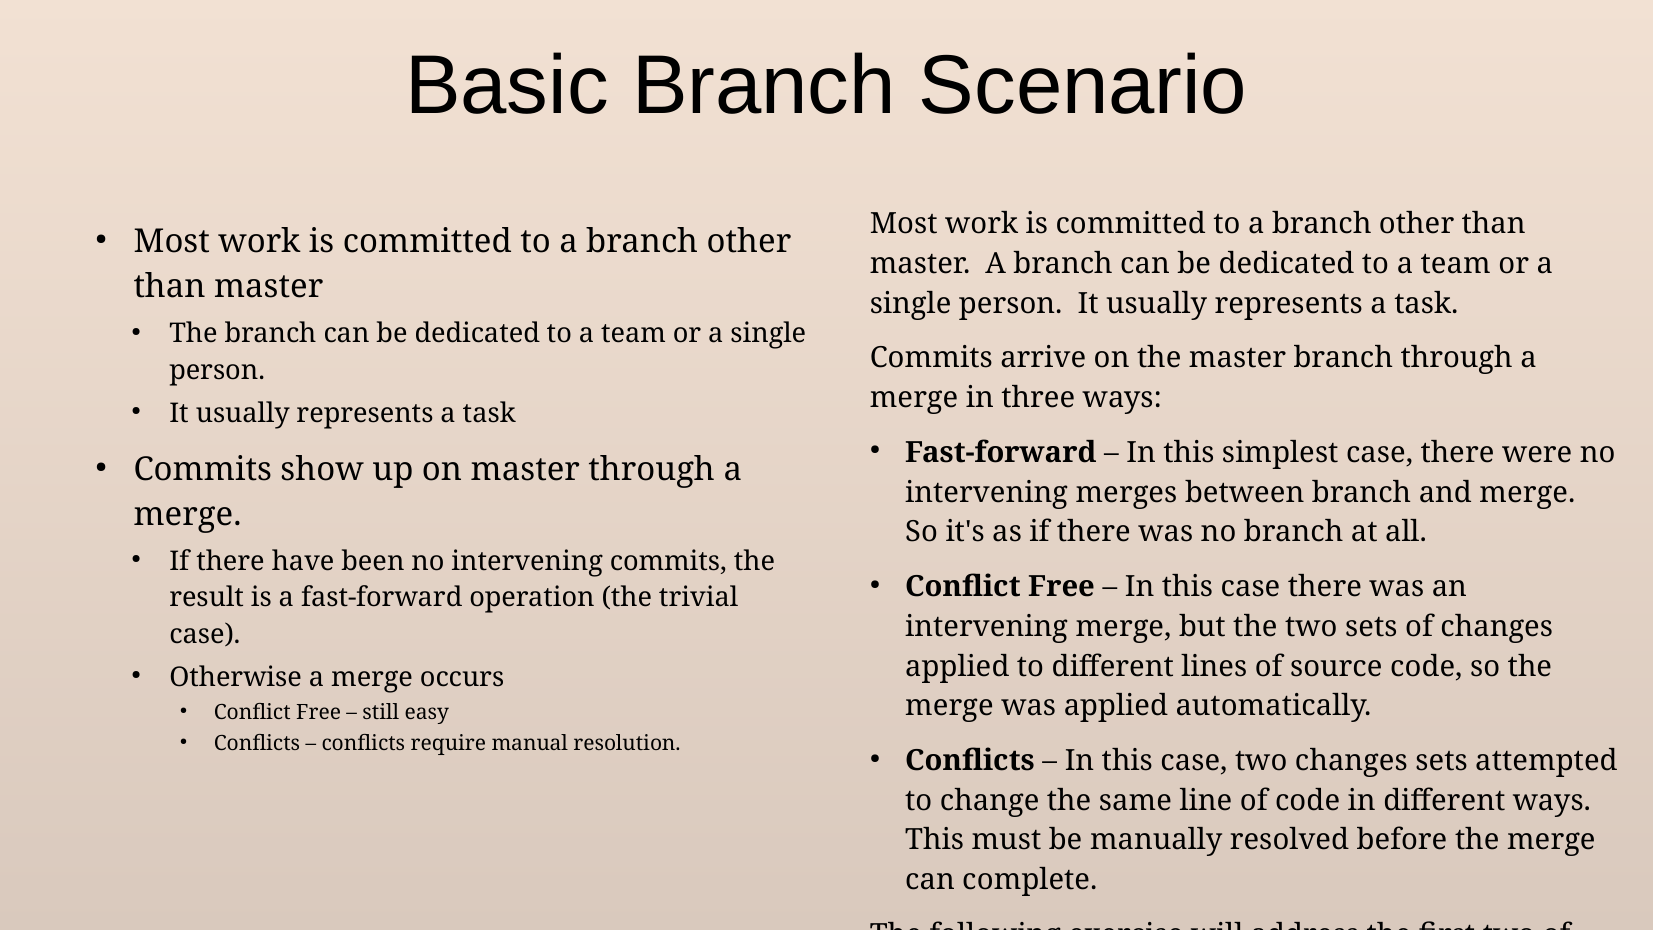

# Basic Branch Scenario
Most work is committed to a branch other than master. A branch can be dedicated to a team or a single person. It usually represents a task.
Commits arrive on the master branch through a merge in three ways:
Fast-forward – In this simplest case, there were no intervening merges between branch and merge. So it's as if there was no branch at all.
Conflict Free – In this case there was an intervening merge, but the two sets of changes applied to different lines of source code, so the merge was applied automatically.
Conflicts – In this case, two changes sets attempted to change the same line of code in different ways. This must be manually resolved before the merge can complete.
The following exercise will address the first two of these. The conflict scenario will be addressed in Part 2 of this workshop.
Most work is committed to a branch other than master
The branch can be dedicated to a team or a single person.
It usually represents a task
Commits show up on master through a merge.
If there have been no intervening commits, the result is a fast-forward operation (the trivial case).
Otherwise a merge occurs
Conflict Free – still easy
Conflicts – conflicts require manual resolution.